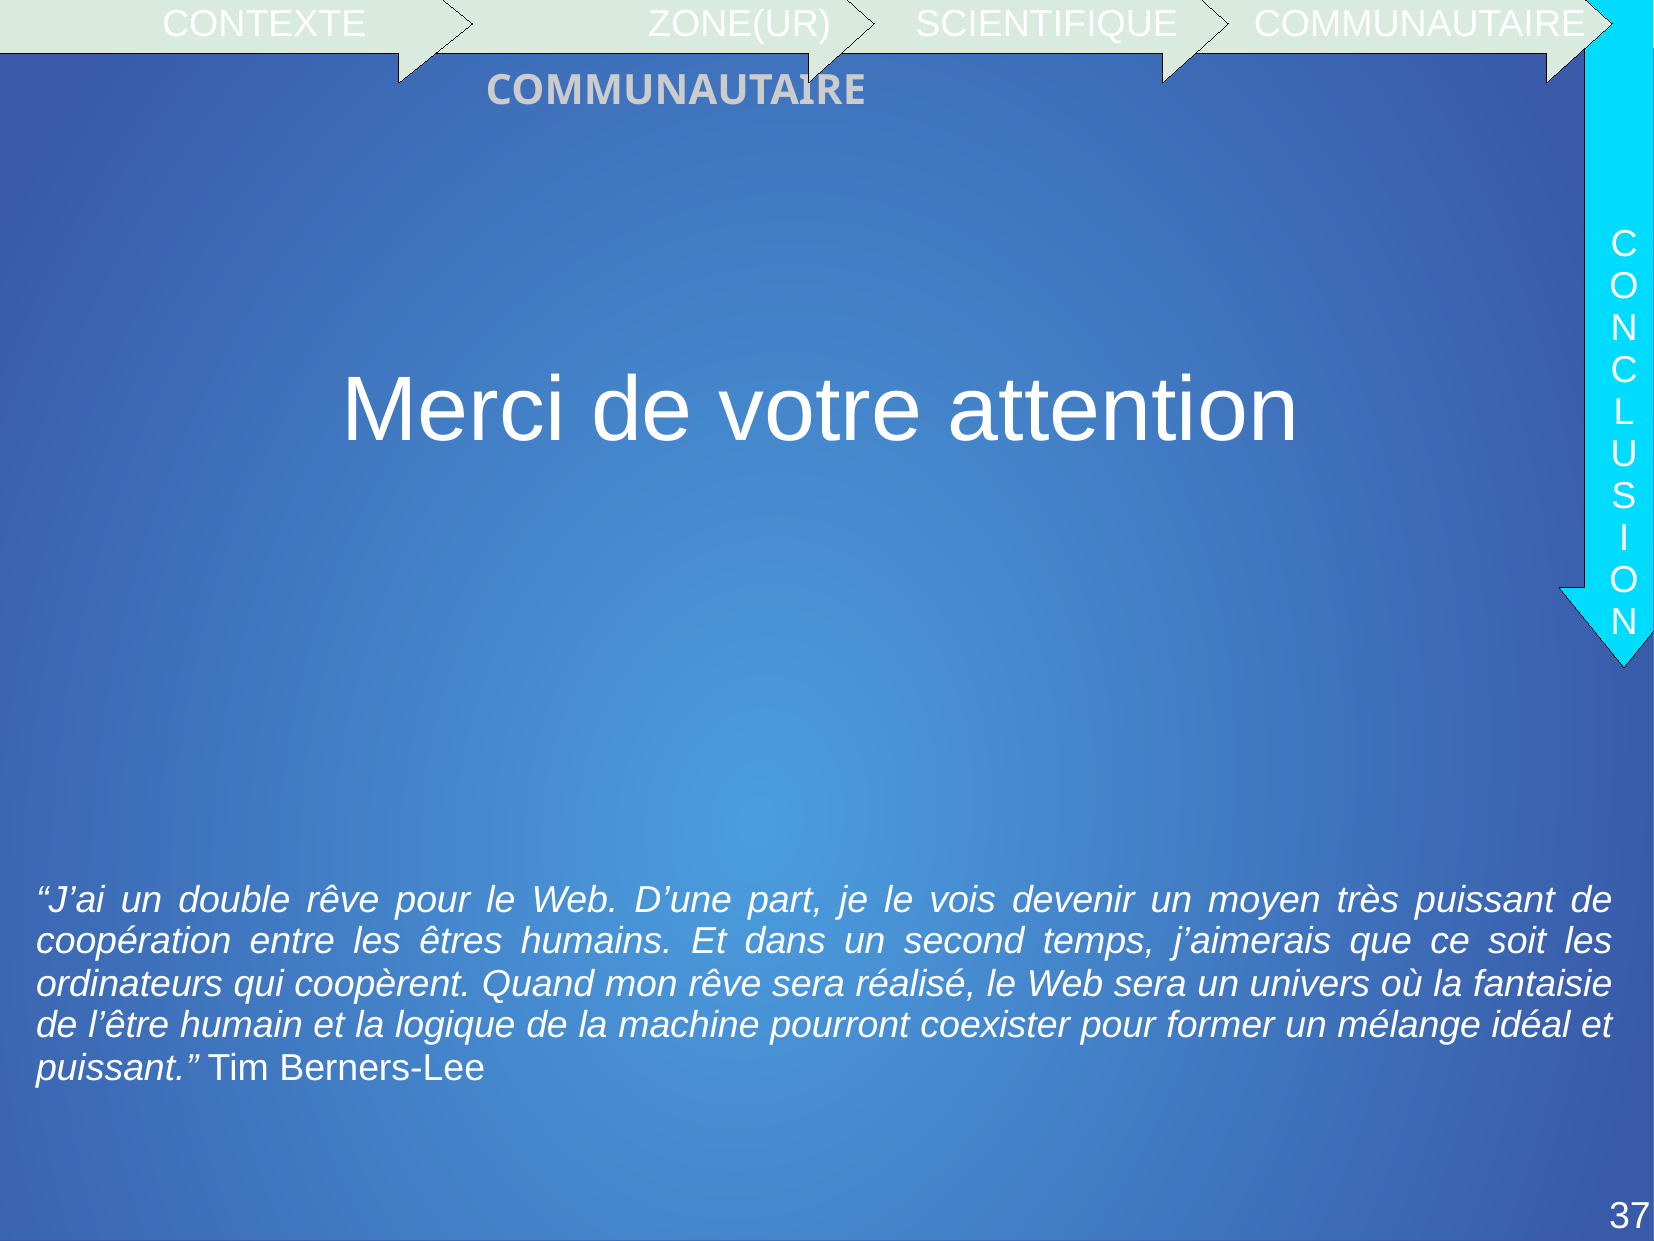

CONTEXTE
 ZONE(UR)
 SCIENTIFIQUE
 COMMUNAUTAIRE
C
O
N
C
L
U
S
I
O
N
# Merci de votre attention
“J’ai un double rêve pour le Web. D’une part, je le vois devenir un moyen très puissant de coopération entre les êtres humains. Et dans un second temps, j’aimerais que ce soit les ordinateurs qui coopèrent. Quand mon rêve sera réalisé, le Web sera un univers où la fantaisie de l’être humain et la logique de la machine pourront coexister pour former un mélange idéal et puissant.” Tim Berners-Lee